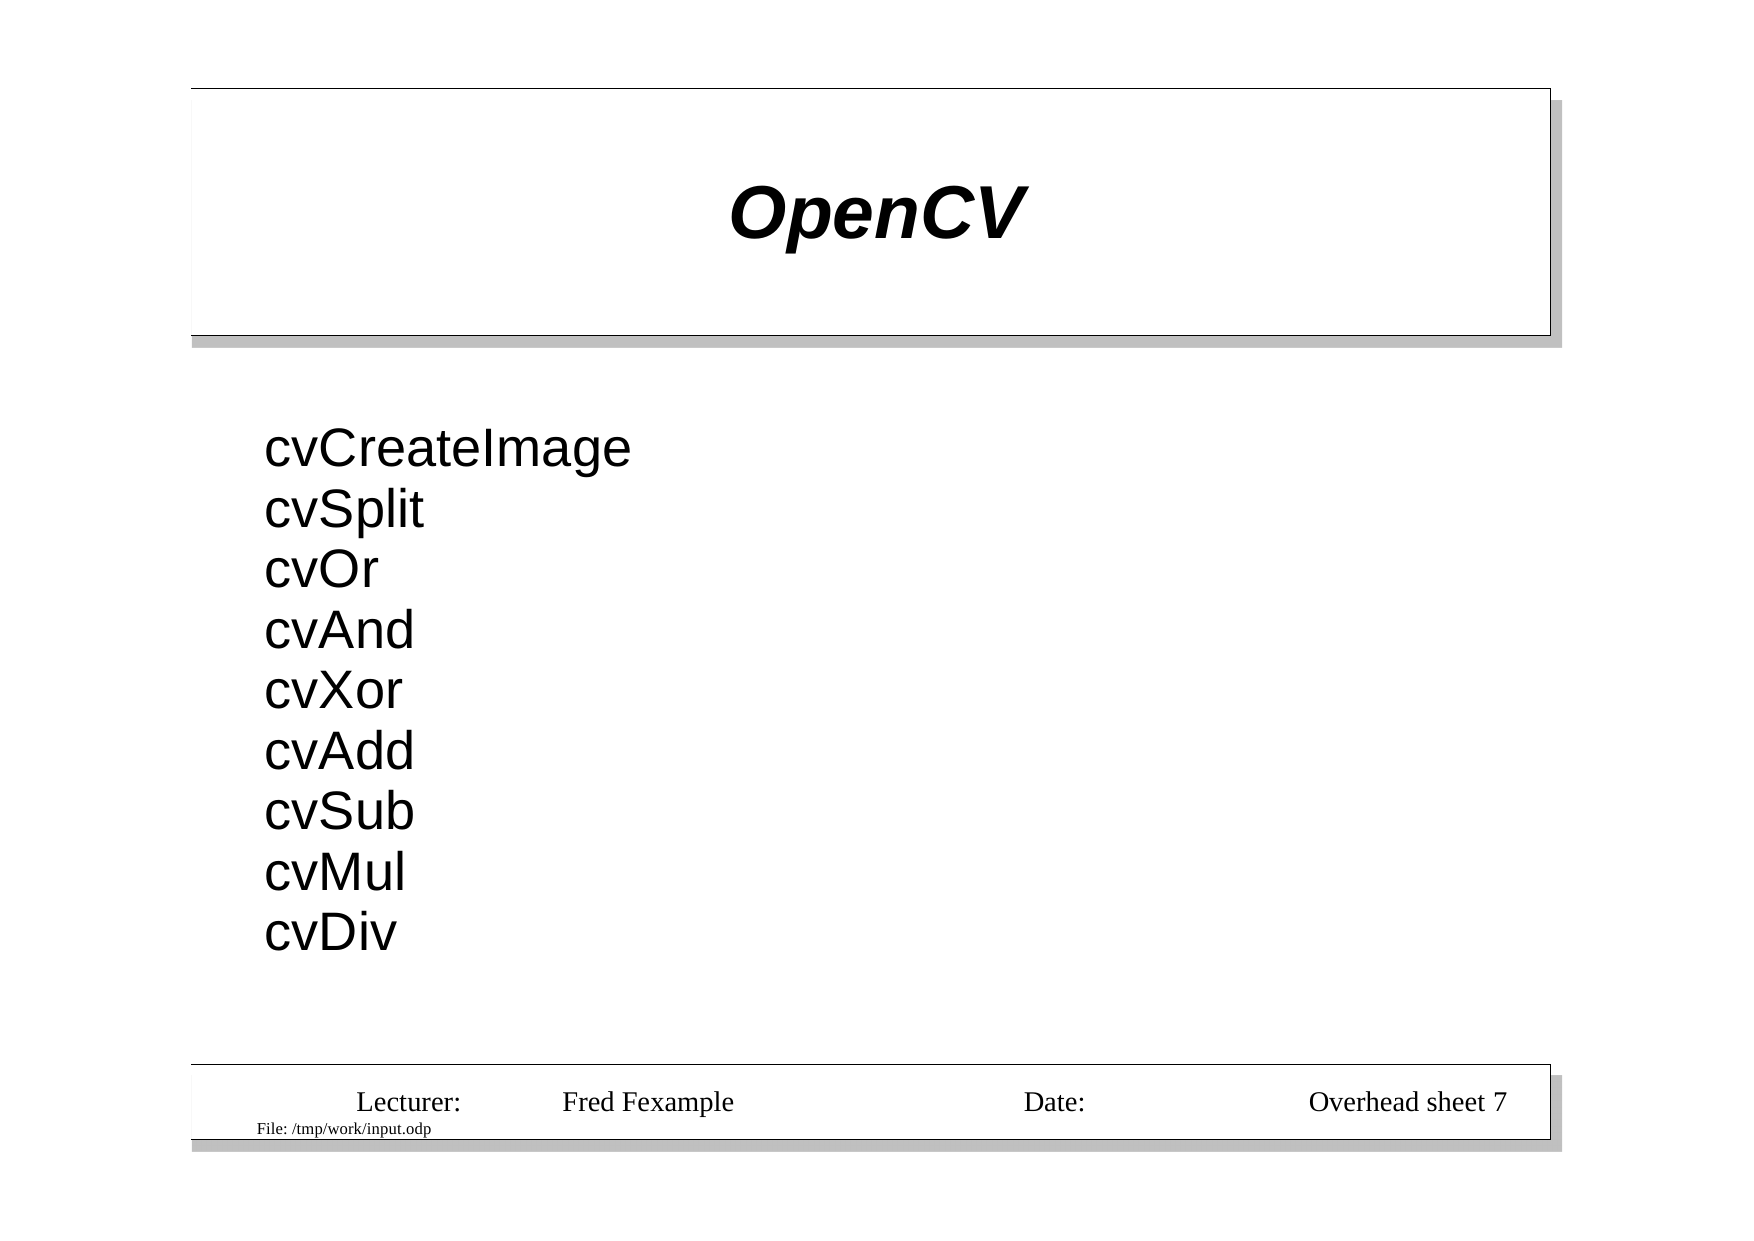

# OpenCV
cvCreateImage
cvSplit
cvOr
cvAnd
cvXor
cvAdd
cvSub
cvMul
cvDiv